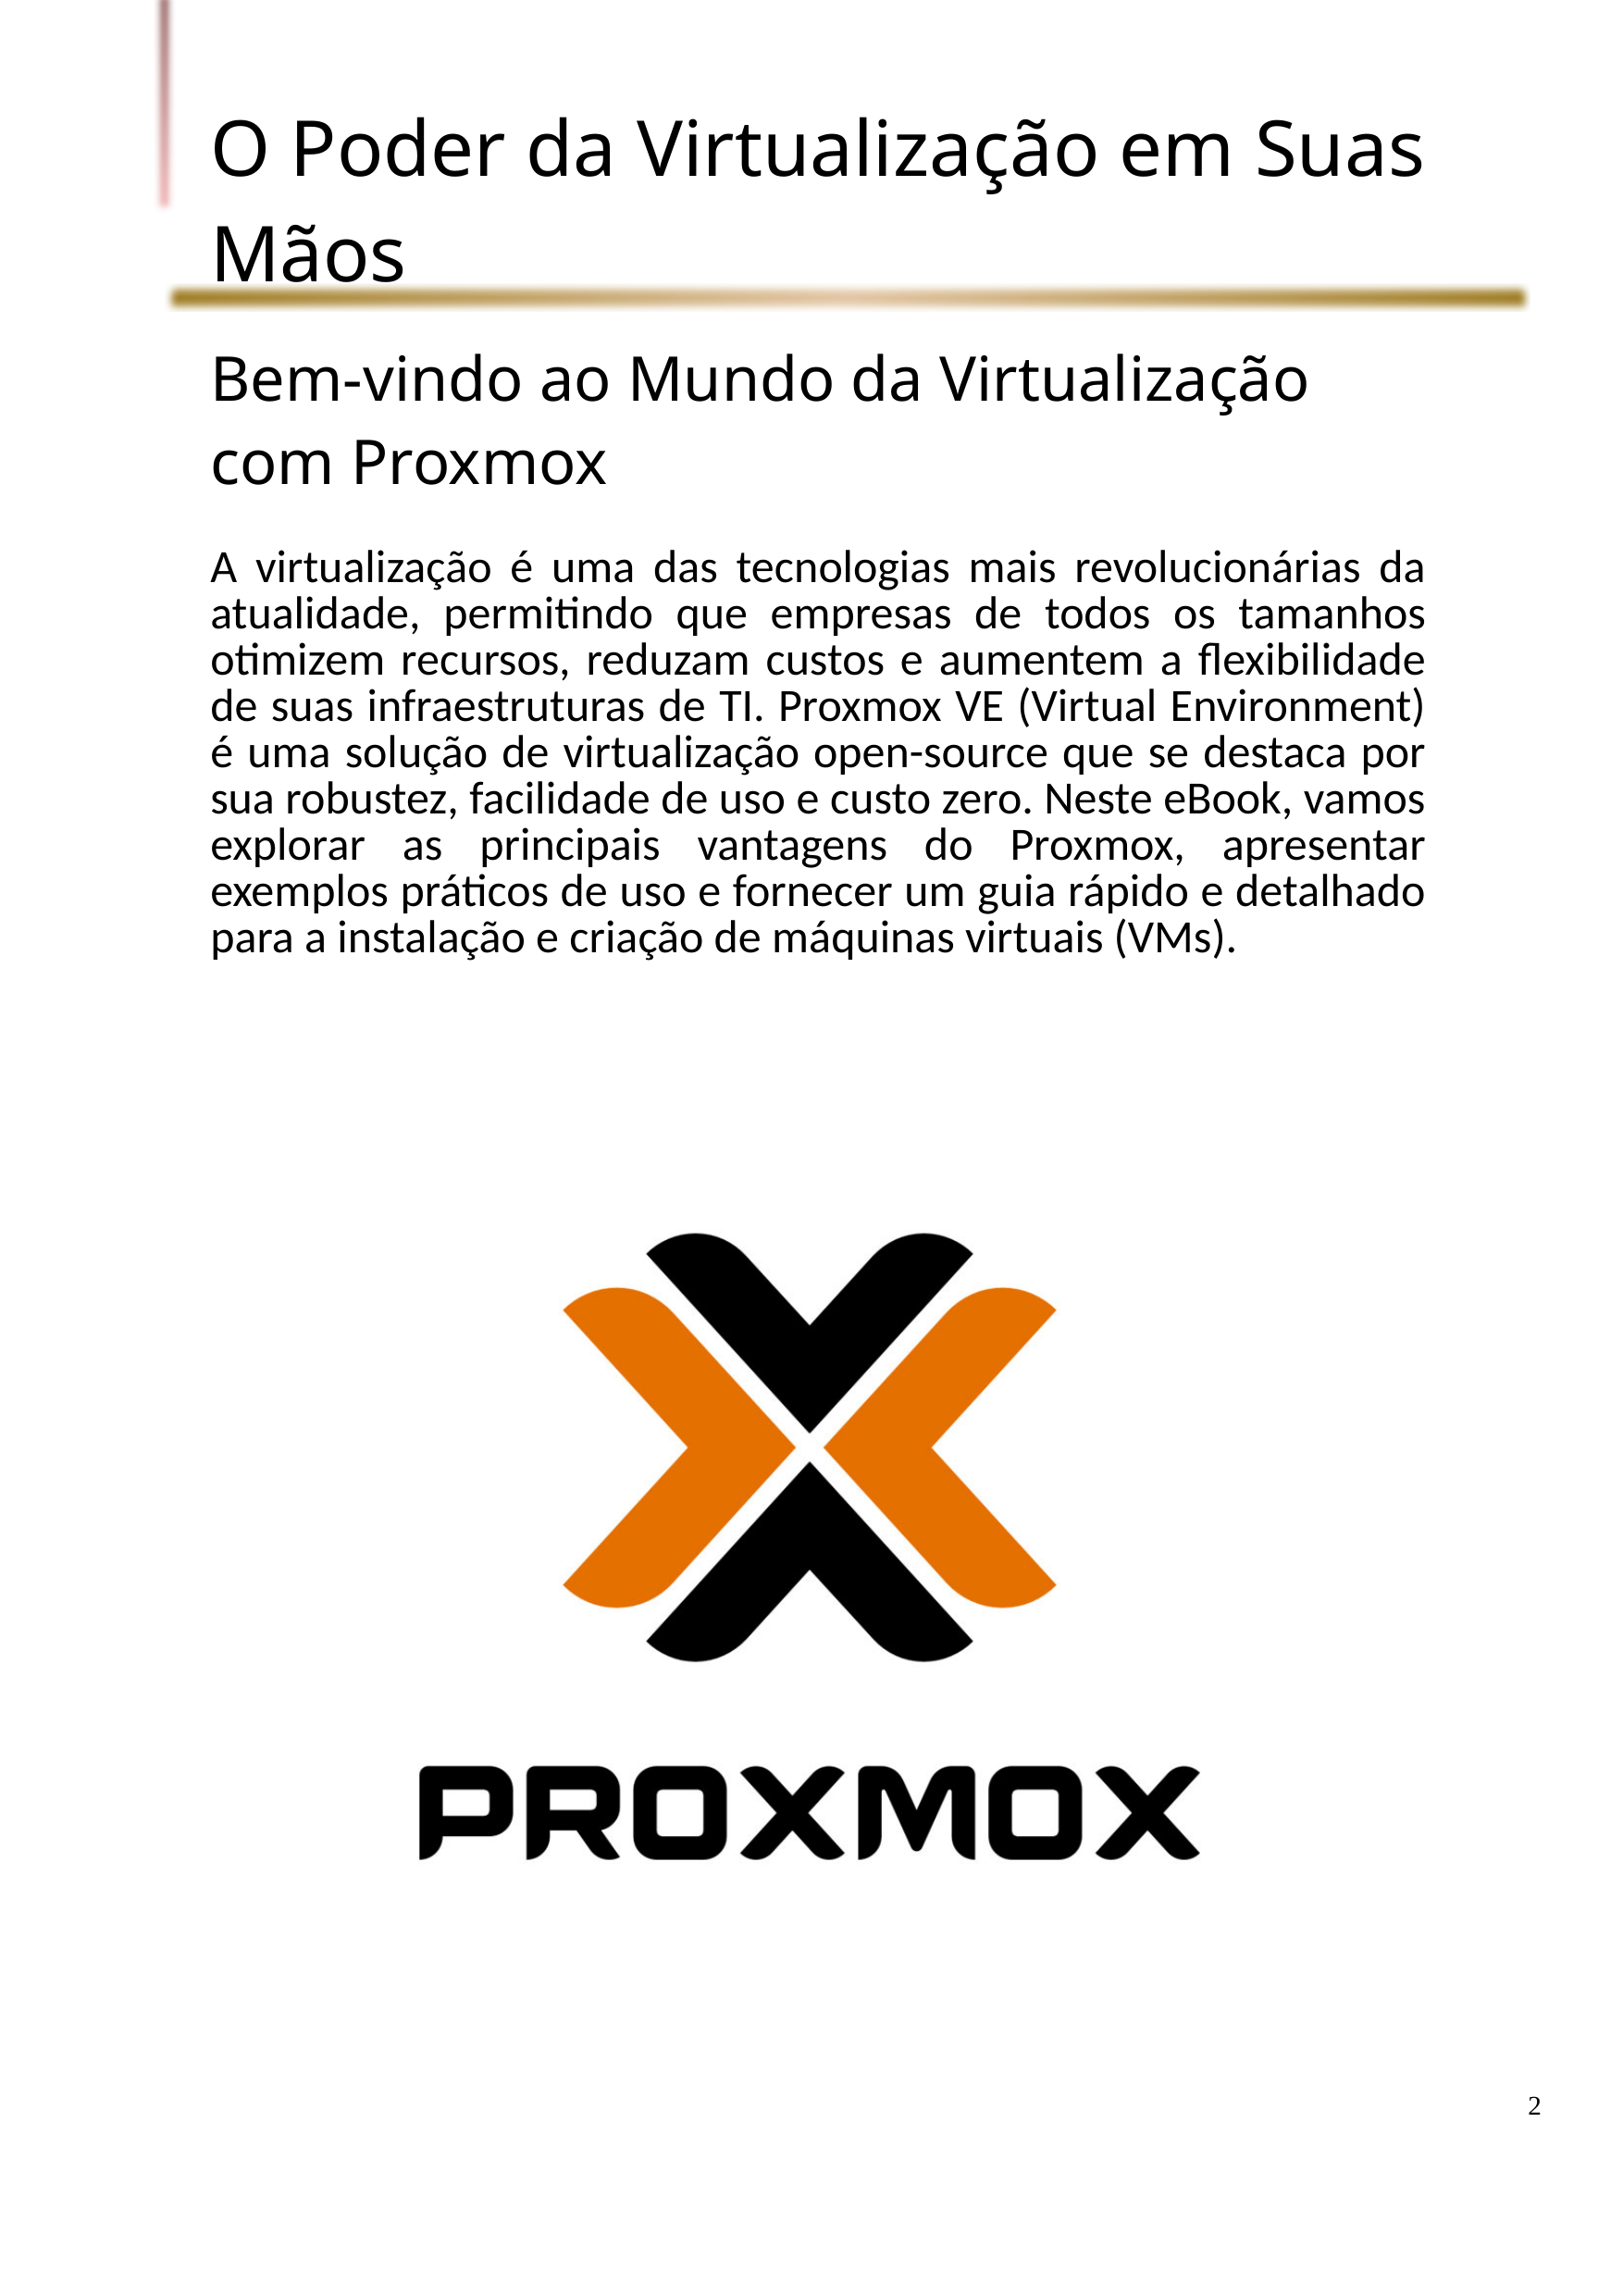

O Poder da Virtualização em Suas Mãos
Bem-vindo ao Mundo da Virtualização com Proxmox
A virtualização é uma das tecnologias mais revolucionárias da atualidade, permitindo que empresas de todos os tamanhos otimizem recursos, reduzam custos e aumentem a flexibilidade de suas infraestruturas de TI. Proxmox VE (Virtual Environment) é uma solução de virtualização open-source que se destaca por sua robustez, facilidade de uso e custo zero. Neste eBook, vamos explorar as principais vantagens do Proxmox, apresentar exemplos práticos de uso e fornecer um guia rápido e detalhado para a instalação e criação de máquinas virtuais (VMs).
2